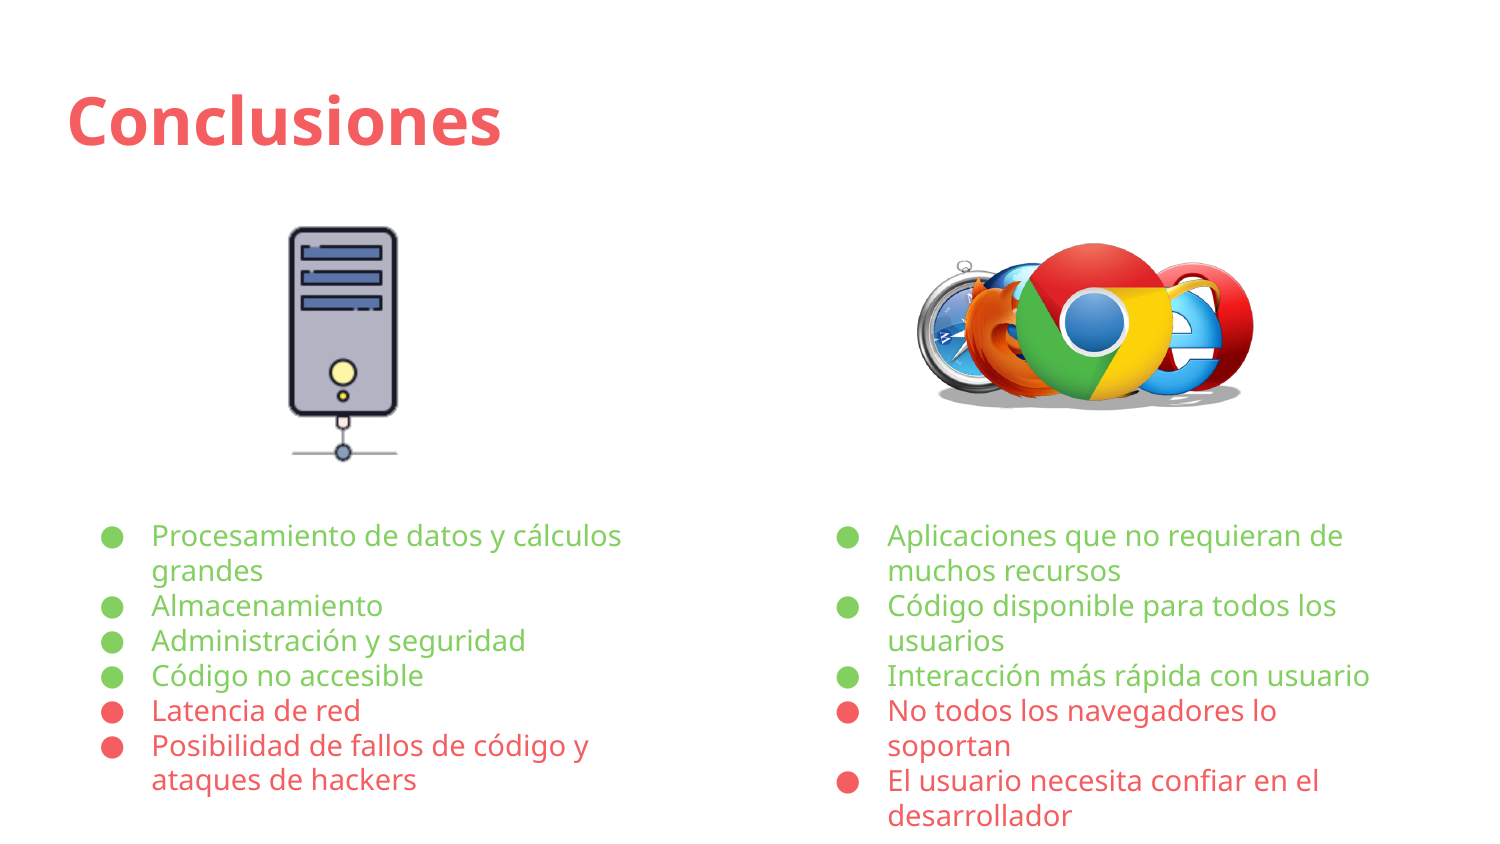

# Conclusiones
Procesamiento de datos y cálculos grandes
Almacenamiento
Administración y seguridad
Código no accesible
Latencia de red
Posibilidad de fallos de código y ataques de hackers
Aplicaciones que no requieran de muchos recursos
Código disponible para todos los usuarios
Interacción más rápida con usuario
No todos los navegadores lo soportan
El usuario necesita confiar en el desarrollador